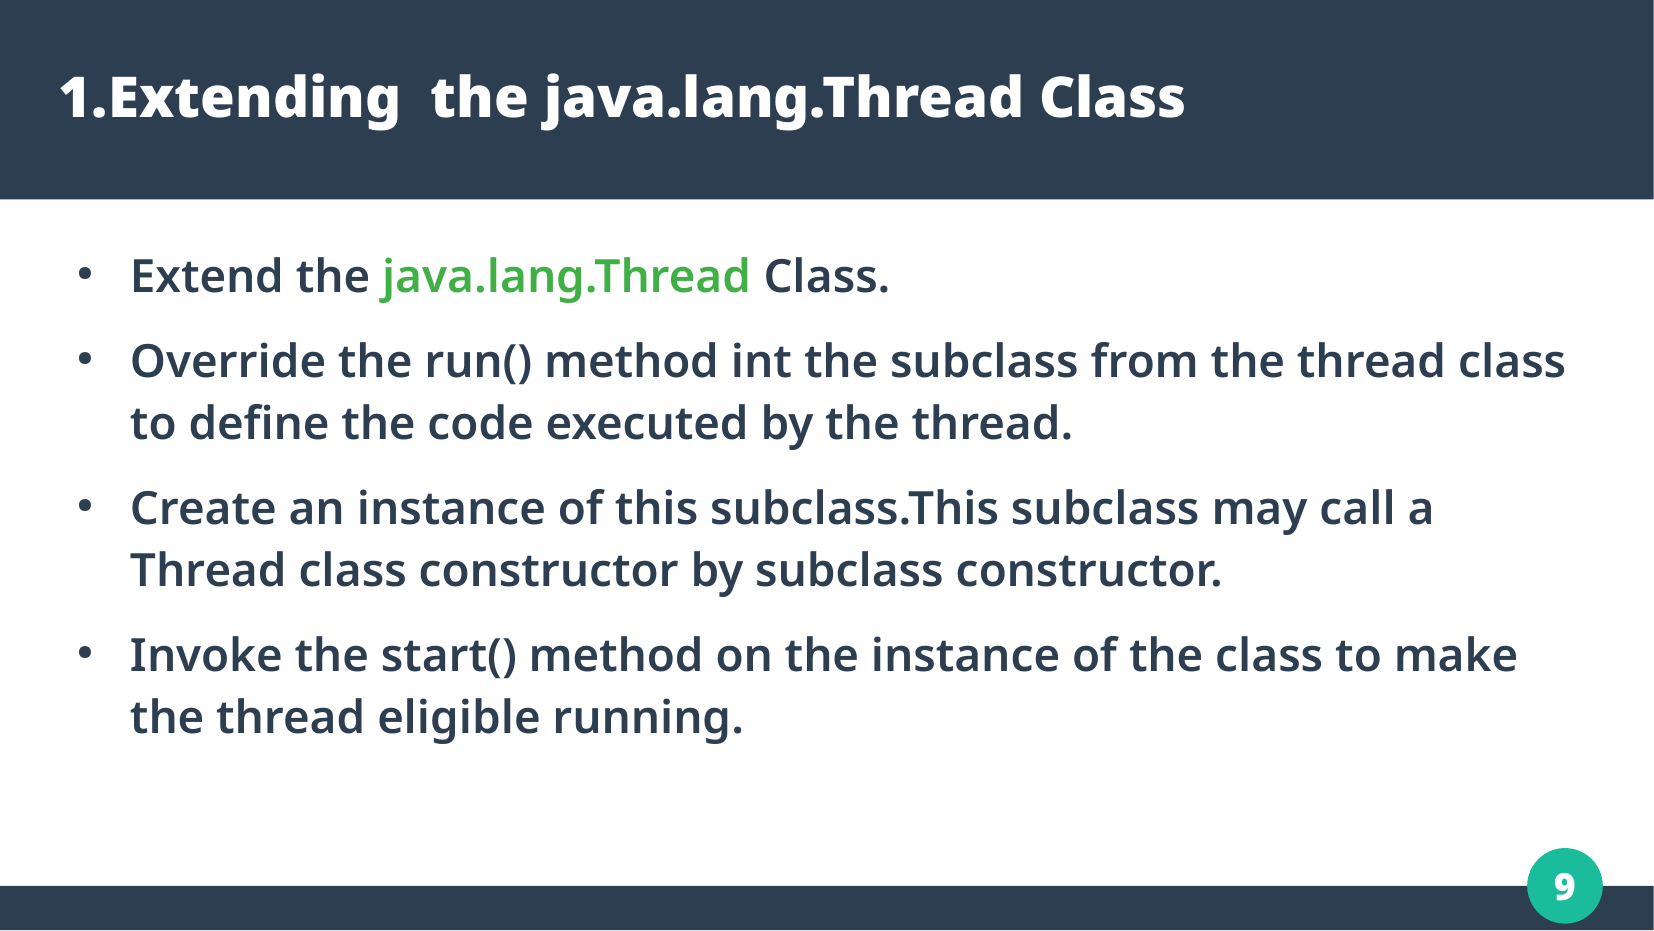

# 1.Extending the java.lang.Thread Class
Extend the java.lang.Thread Class.
Override the run() method int the subclass from the thread class to define the code executed by the thread.
Create an instance of this subclass.This subclass may call a Thread class constructor by subclass constructor.
Invoke the start() method on the instance of the class to make the thread eligible running.